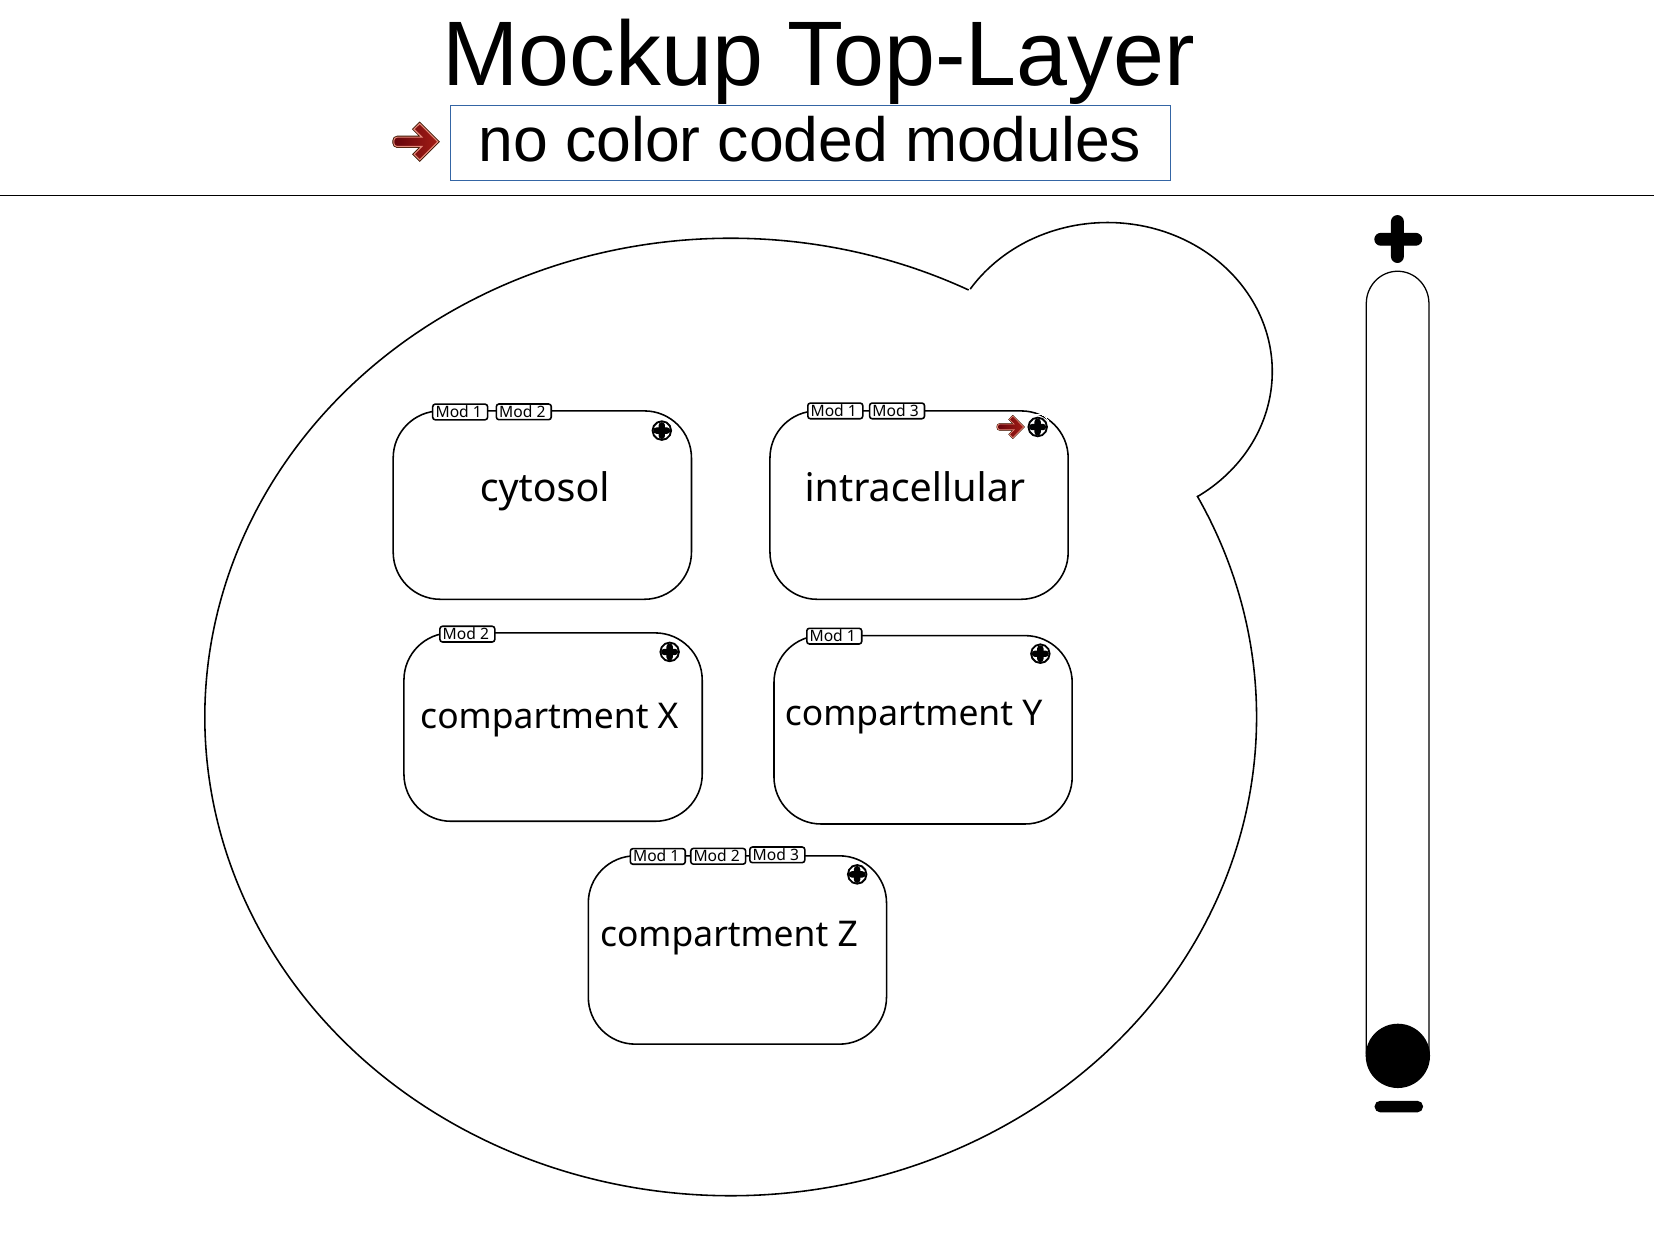

# Mockup Top-Layer no color coded modules